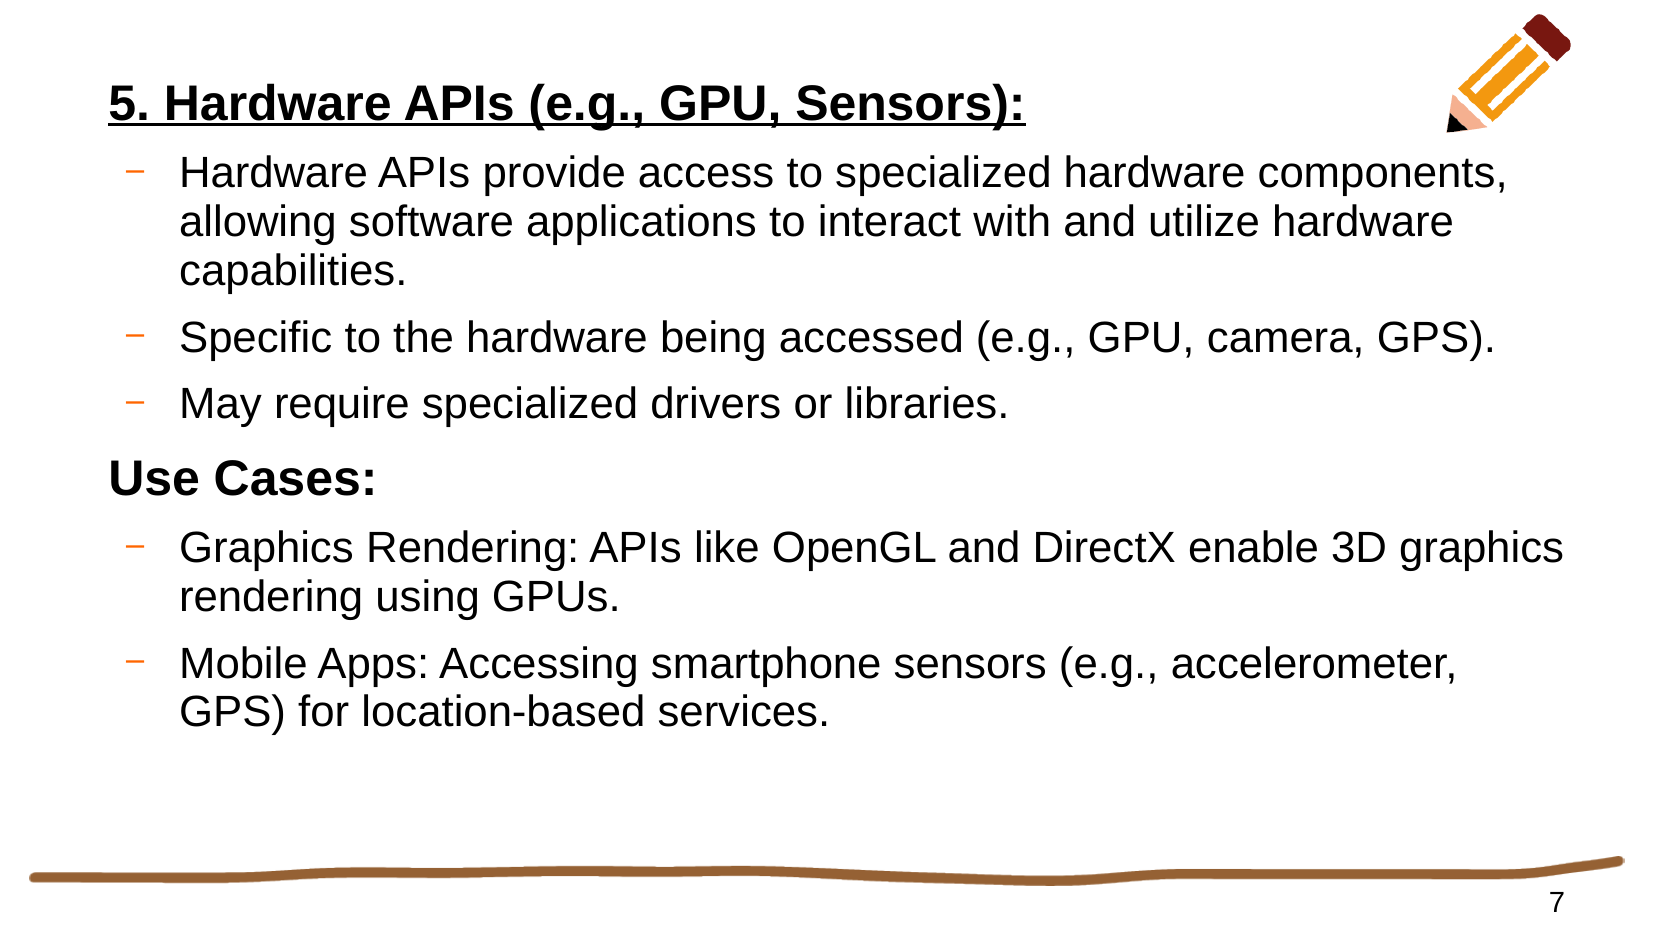

# 5. Hardware APIs (e.g., GPU, Sensors):
Hardware APIs provide access to specialized hardware components, allowing software applications to interact with and utilize hardware capabilities.
Specific to the hardware being accessed (e.g., GPU, camera, GPS).
May require specialized drivers or libraries.
Use Cases:
Graphics Rendering: APIs like OpenGL and DirectX enable 3D graphics rendering using GPUs.
Mobile Apps: Accessing smartphone sensors (e.g., accelerometer, GPS) for location-based services.
7